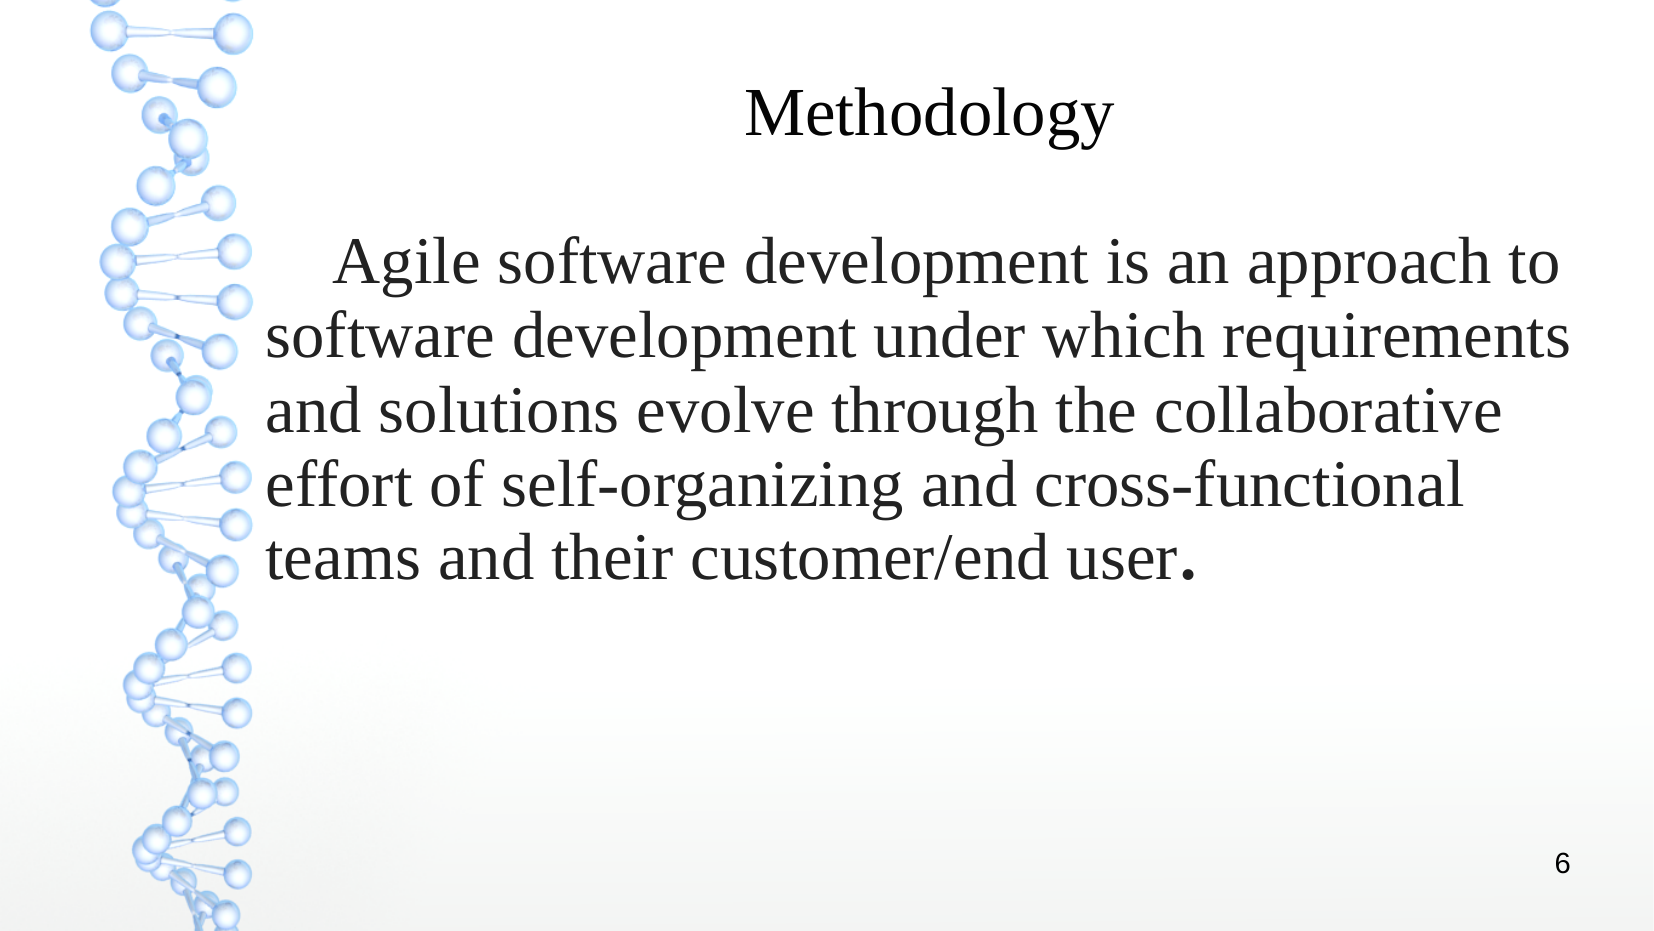

# Methodology
 Agile software development is an approach to software development under which requirements and solutions evolve through the collaborative effort of self-organizing and cross-functional teams and their customer/end user.
6